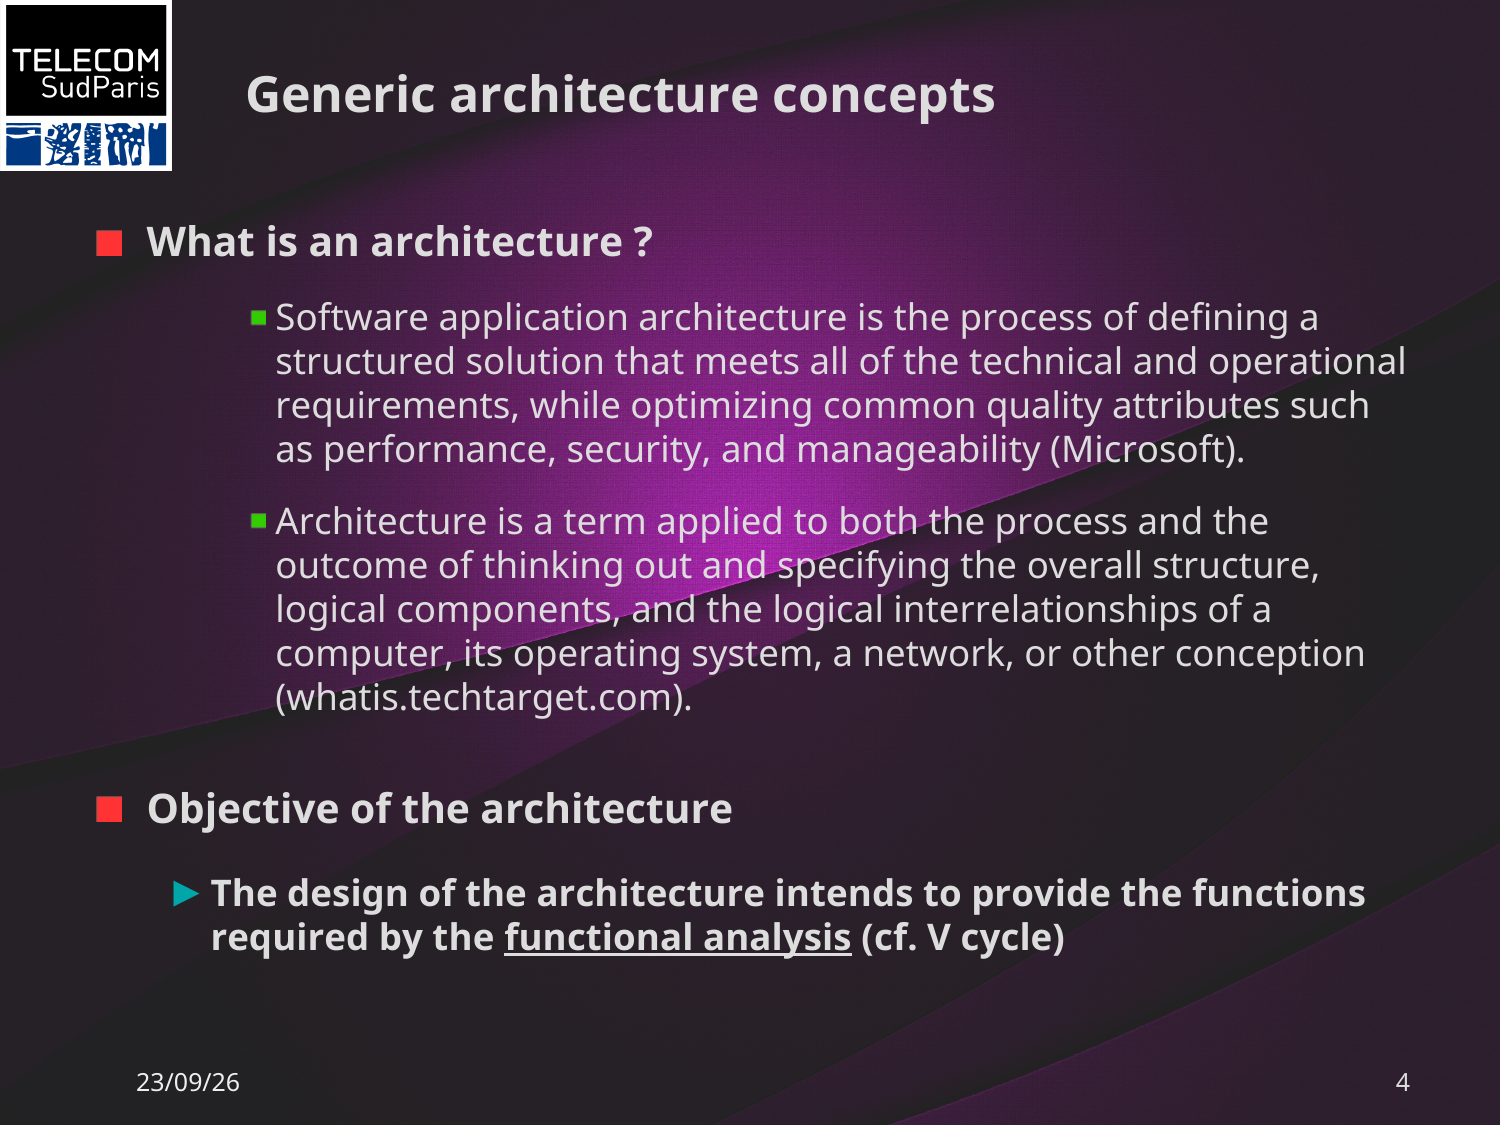

# Generic architecture concepts
What is an architecture ?
Software application architecture is the process of defining a structured solution that meets all of the technical and operational requirements, while optimizing common quality attributes such as performance, security, and manageability (Microsoft).
Architecture is a term applied to both the process and the outcome of thinking out and specifying the overall structure, logical components, and the logical interrelationships of a computer, its operating system, a network, or other conception (whatis.techtarget.com).
Objective of the architecture
The design of the architecture intends to provide the functions required by the functional analysis (cf. V cycle)
4